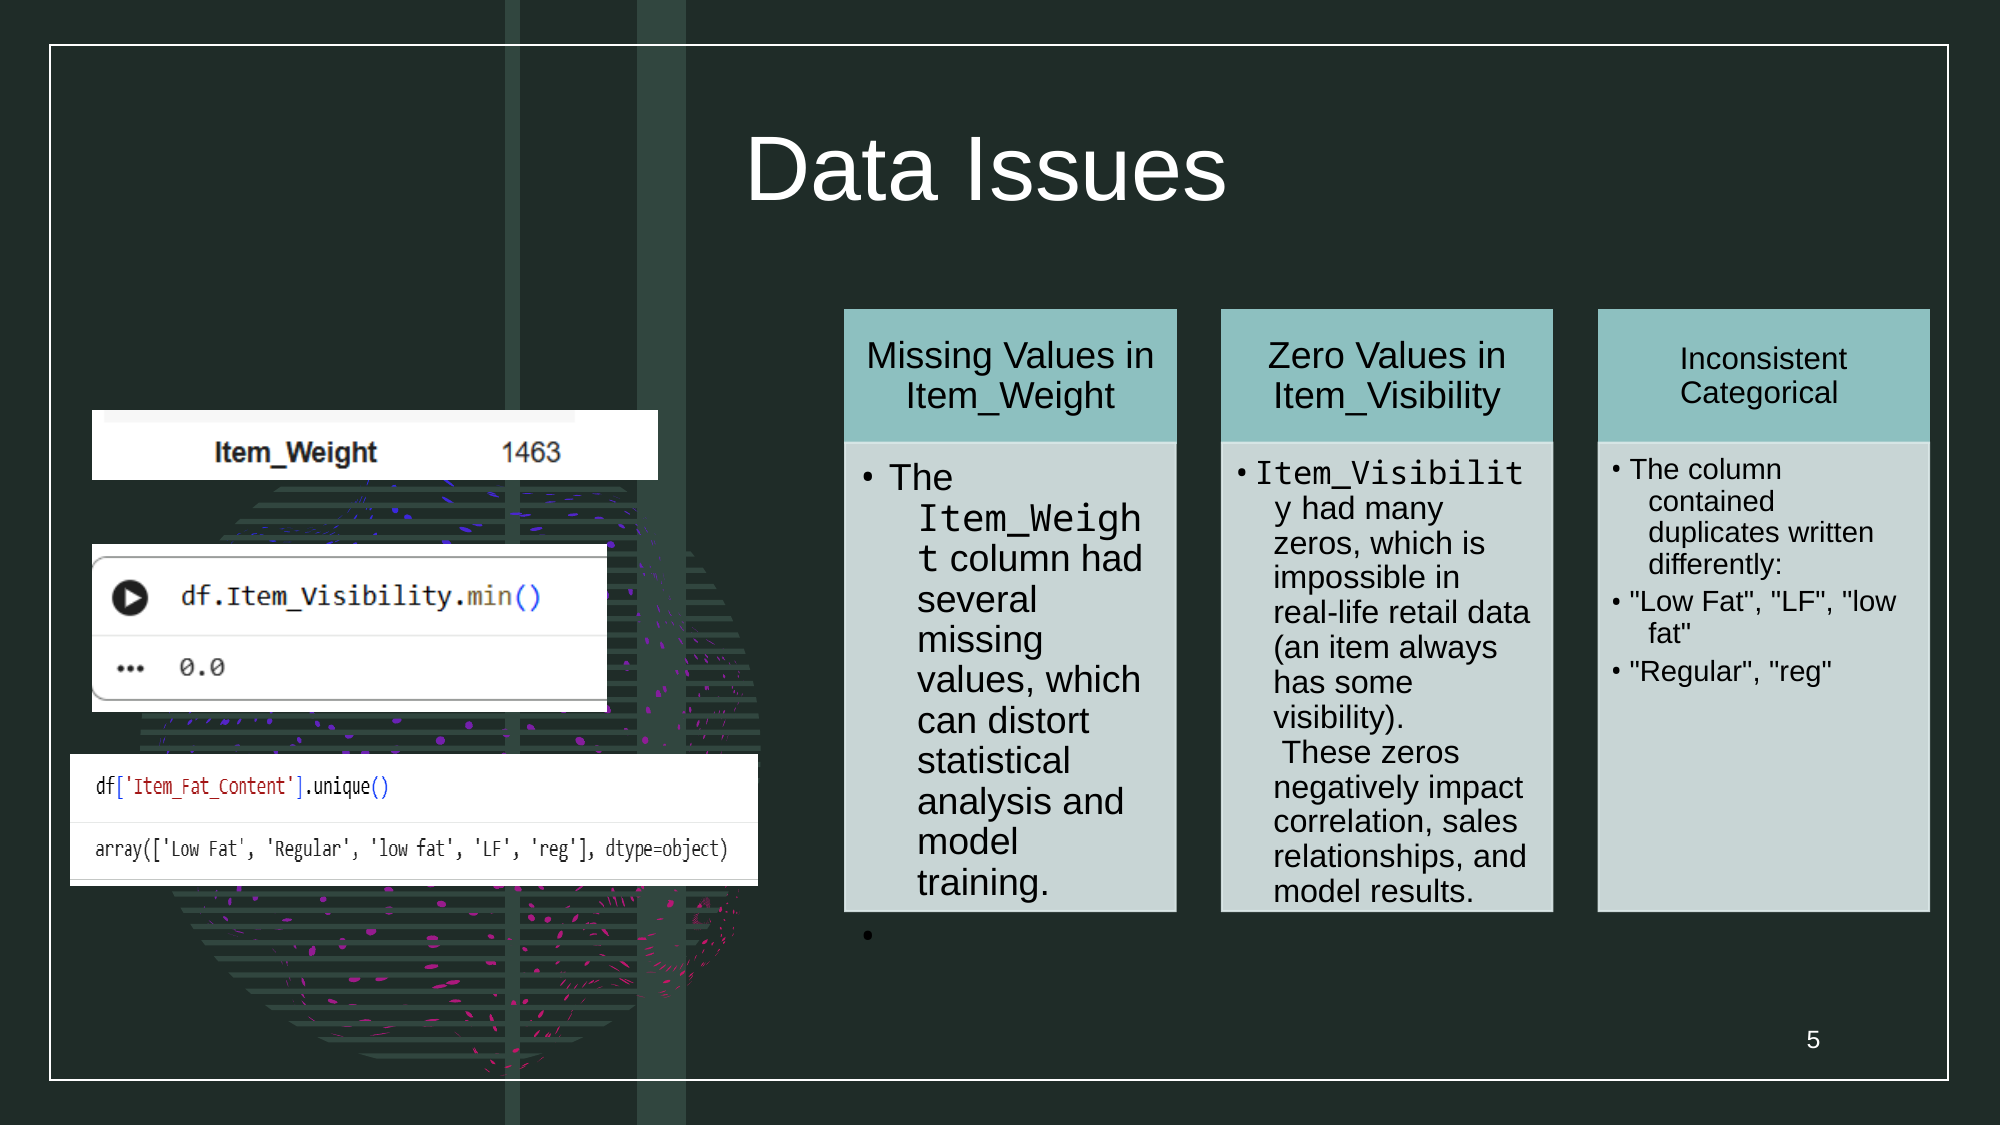

# Data Issues
Missing Values in Item_Weight
Zero Values in Item_Visibility
Inconsistent Categorical
The Item_Weight column had several missing values, which can distort statistical analysis and model training.
Item_Visibility had many zeros, which is impossible in real-life retail data (an item always has some visibility).
 These zeros negatively impact correlation, sales relationships, and model results.
The column contained duplicates written differently:
"Low Fat", "LF", "low fat"
"Regular", "reg"